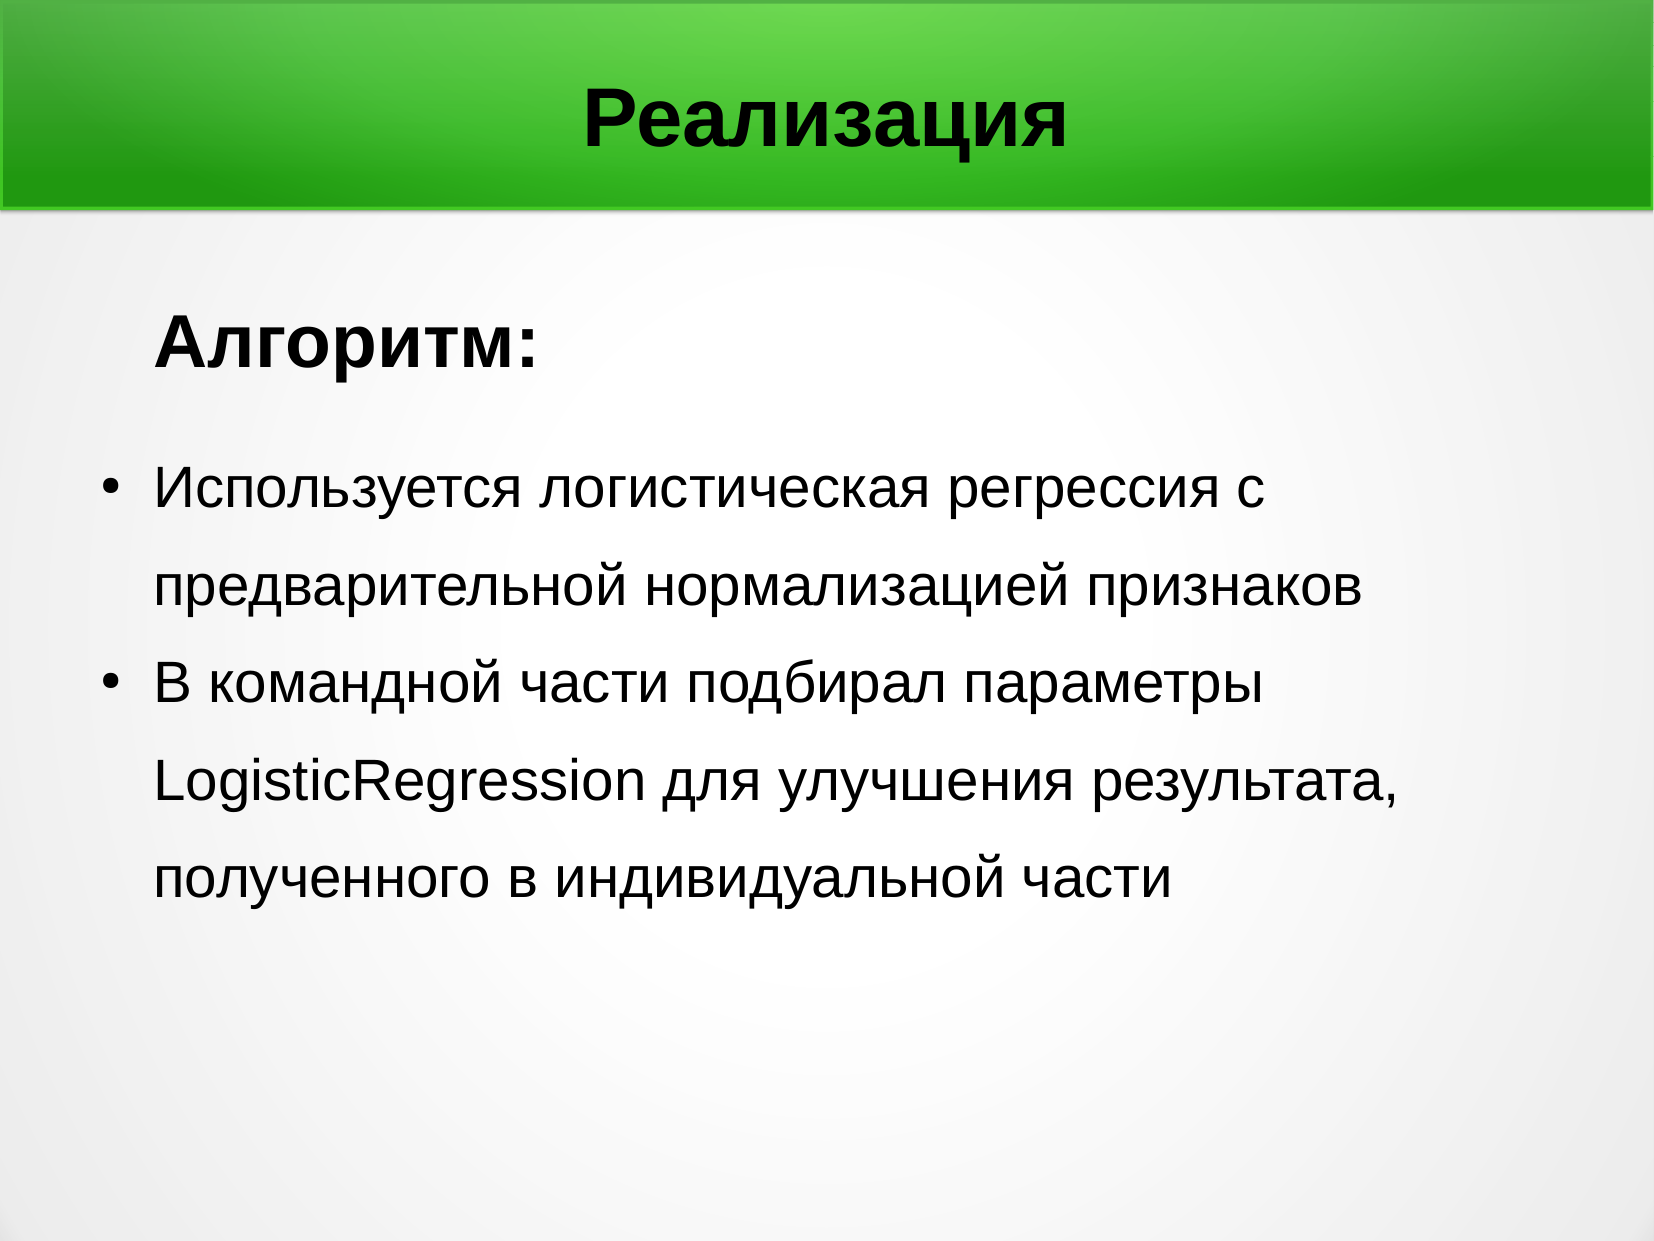

# Реализация
Алгоритм:
Используется логистическая регрессия с предварительной нормализацией признаков
В командной части подбирал параметры LogisticRegression для улучшения результата, полученного в индивидуальной части